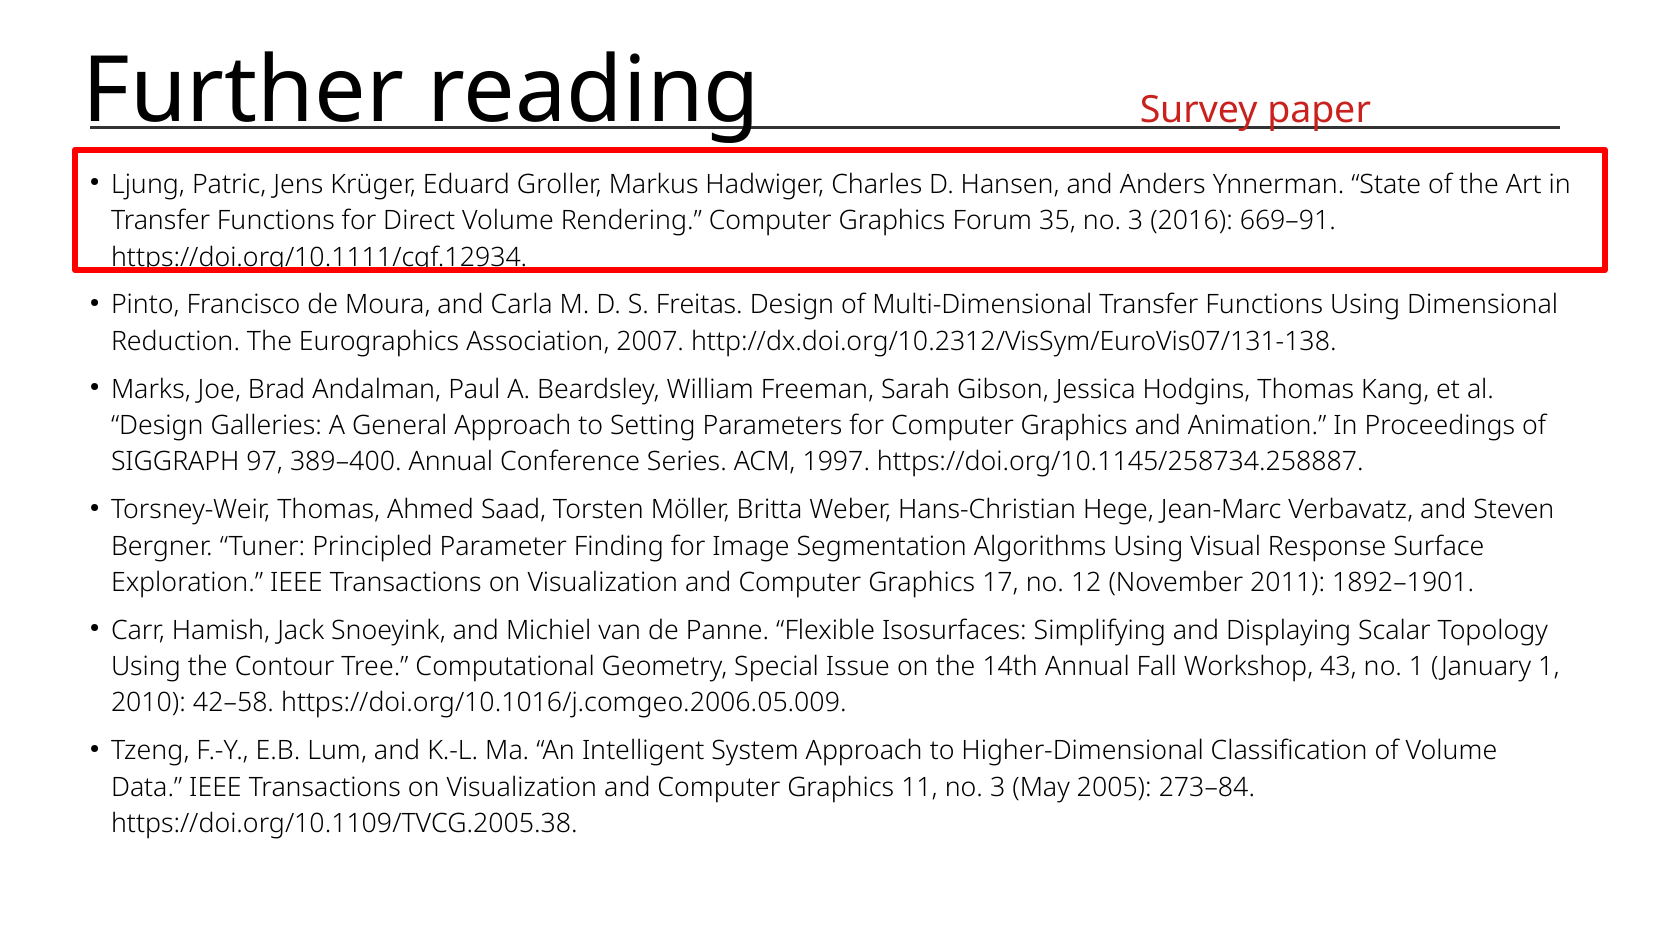

# Further reading
Survey paper
Ljung, Patric, Jens Krüger, Eduard Groller, Markus Hadwiger, Charles D. Hansen, and Anders Ynnerman. “State of the Art in Transfer Functions for Direct Volume Rendering.” Computer Graphics Forum 35, no. 3 (2016): 669–91. https://doi.org/10.1111/cgf.12934.
Pinto, Francisco de Moura, and Carla M. D. S. Freitas. Design of Multi-Dimensional Transfer Functions Using Dimensional Reduction. The Eurographics Association, 2007. http://dx.doi.org/10.2312/VisSym/EuroVis07/131-138.
Marks, Joe, Brad Andalman, Paul A. Beardsley, William Freeman, Sarah Gibson, Jessica Hodgins, Thomas Kang, et al. “Design Galleries: A General Approach to Setting Parameters for Computer Graphics and Animation.” In Proceedings of SIGGRAPH 97, 389–400. Annual Conference Series. ACM, 1997. https://doi.org/10.1145/258734.258887.
Torsney-Weir, Thomas, Ahmed Saad, Torsten Möller, Britta Weber, Hans-Christian Hege, Jean-Marc Verbavatz, and Steven Bergner. “Tuner: Principled Parameter Finding for Image Segmentation Algorithms Using Visual Response Surface Exploration.” IEEE Transactions on Visualization and Computer Graphics 17, no. 12 (November 2011): 1892–1901.
Carr, Hamish, Jack Snoeyink, and Michiel van de Panne. “Flexible Isosurfaces: Simplifying and Displaying Scalar Topology Using the Contour Tree.” Computational Geometry, Special Issue on the 14th Annual Fall Workshop, 43, no. 1 (January 1, 2010): 42–58. https://doi.org/10.1016/j.comgeo.2006.05.009.
Tzeng, F.-Y., E.B. Lum, and K.-L. Ma. “An Intelligent System Approach to Higher-Dimensional Classification of Volume Data.” IEEE Transactions on Visualization and Computer Graphics 11, no. 3 (May 2005): 273–84. https://doi.org/10.1109/TVCG.2005.38.